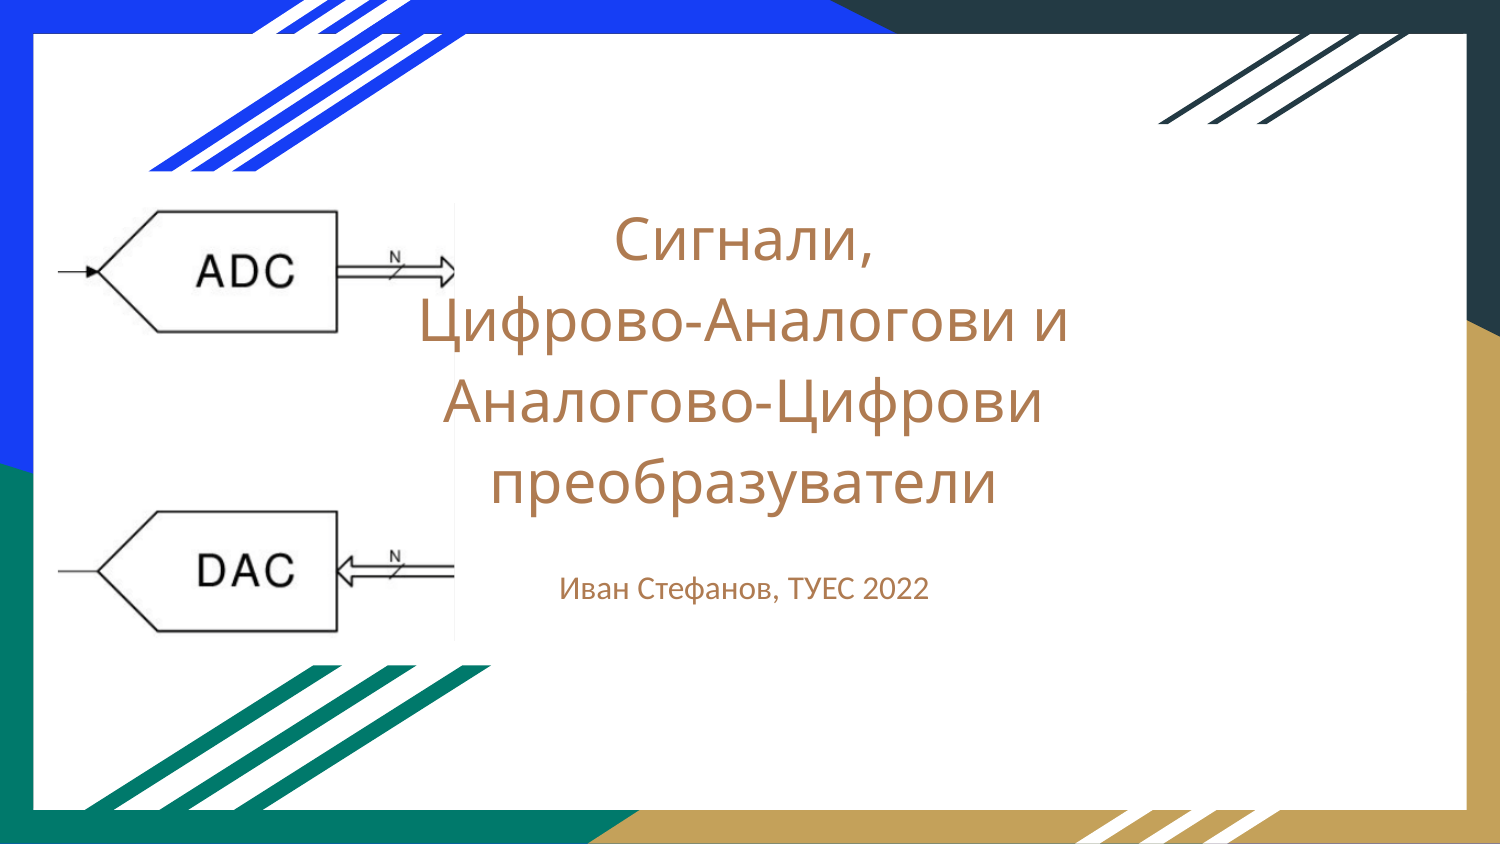

# Сигнали, Цифрово-Аналогови и Аналогово-Цифрови преобразуватели
Иван Стефанов, ТУЕС 2022